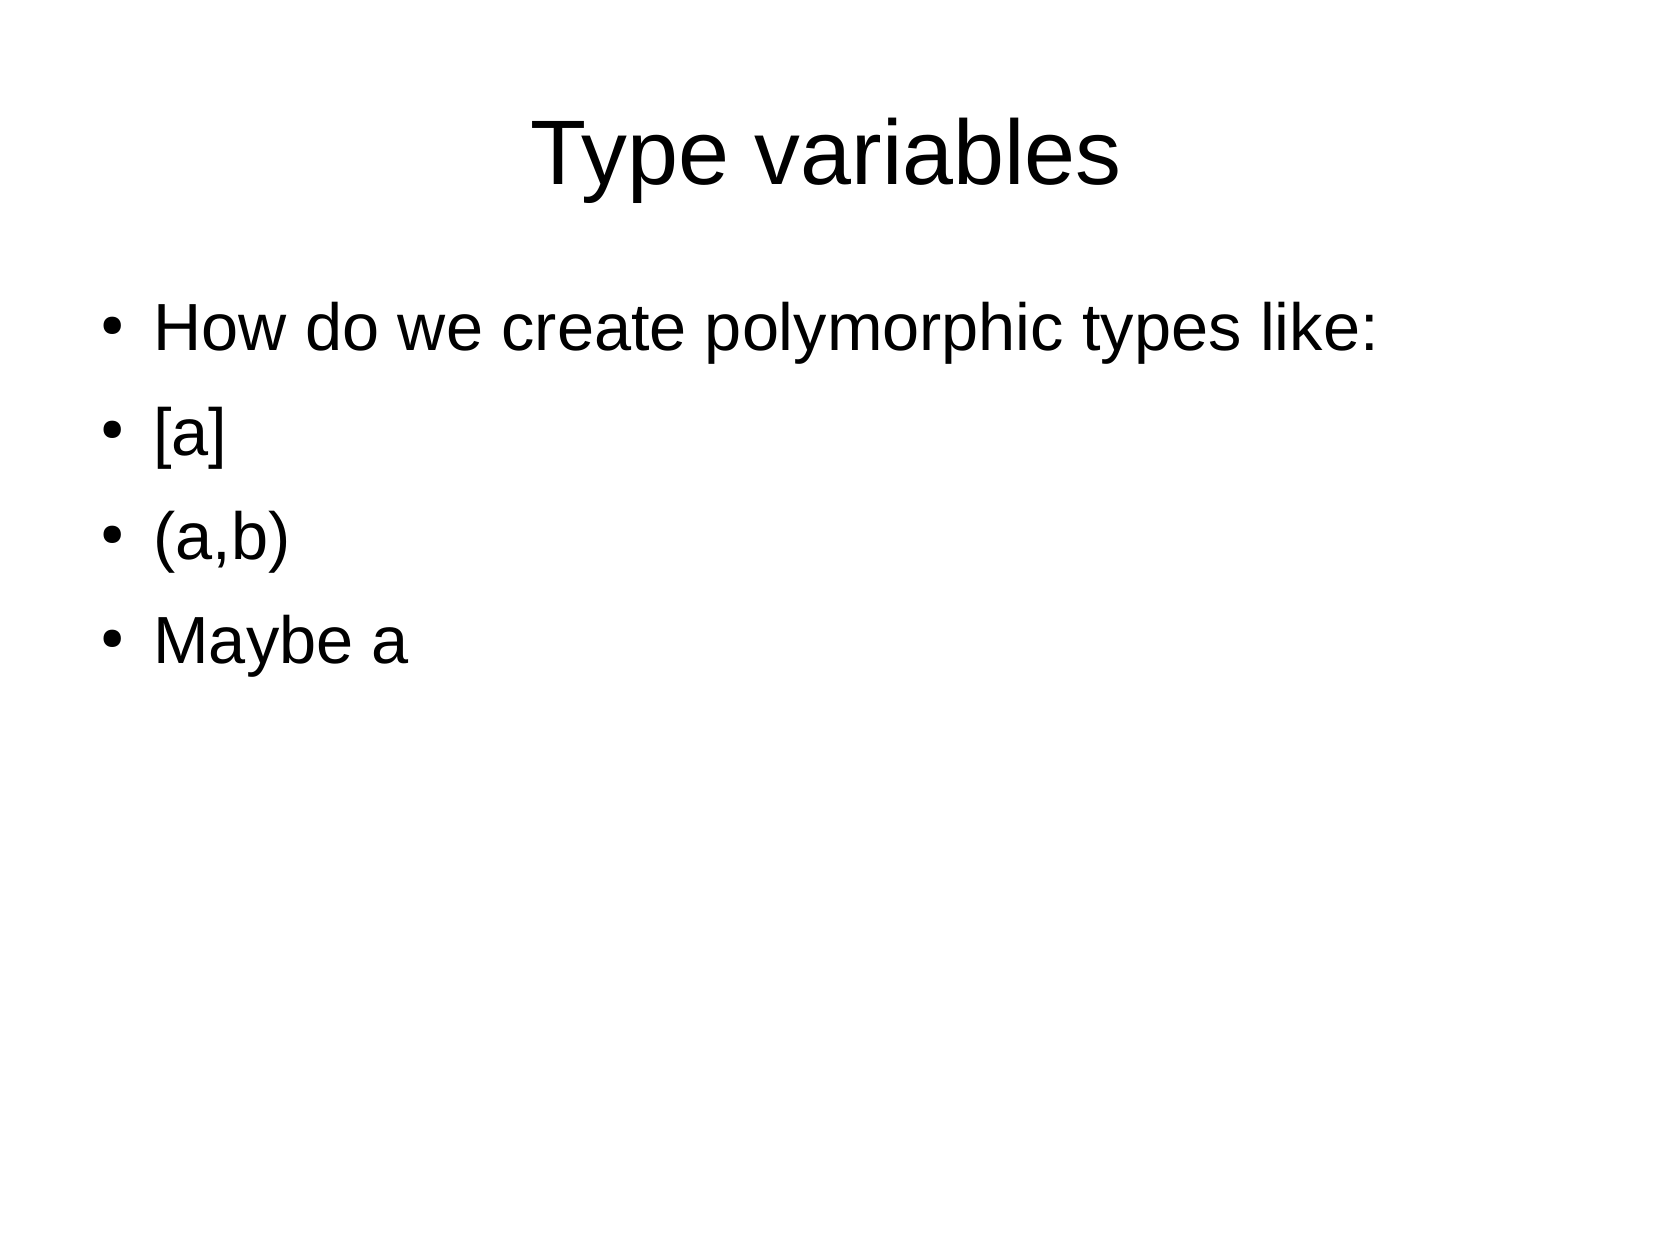

# Type variables
How do we create polymorphic types like:
[a]
(a,b)
Maybe a